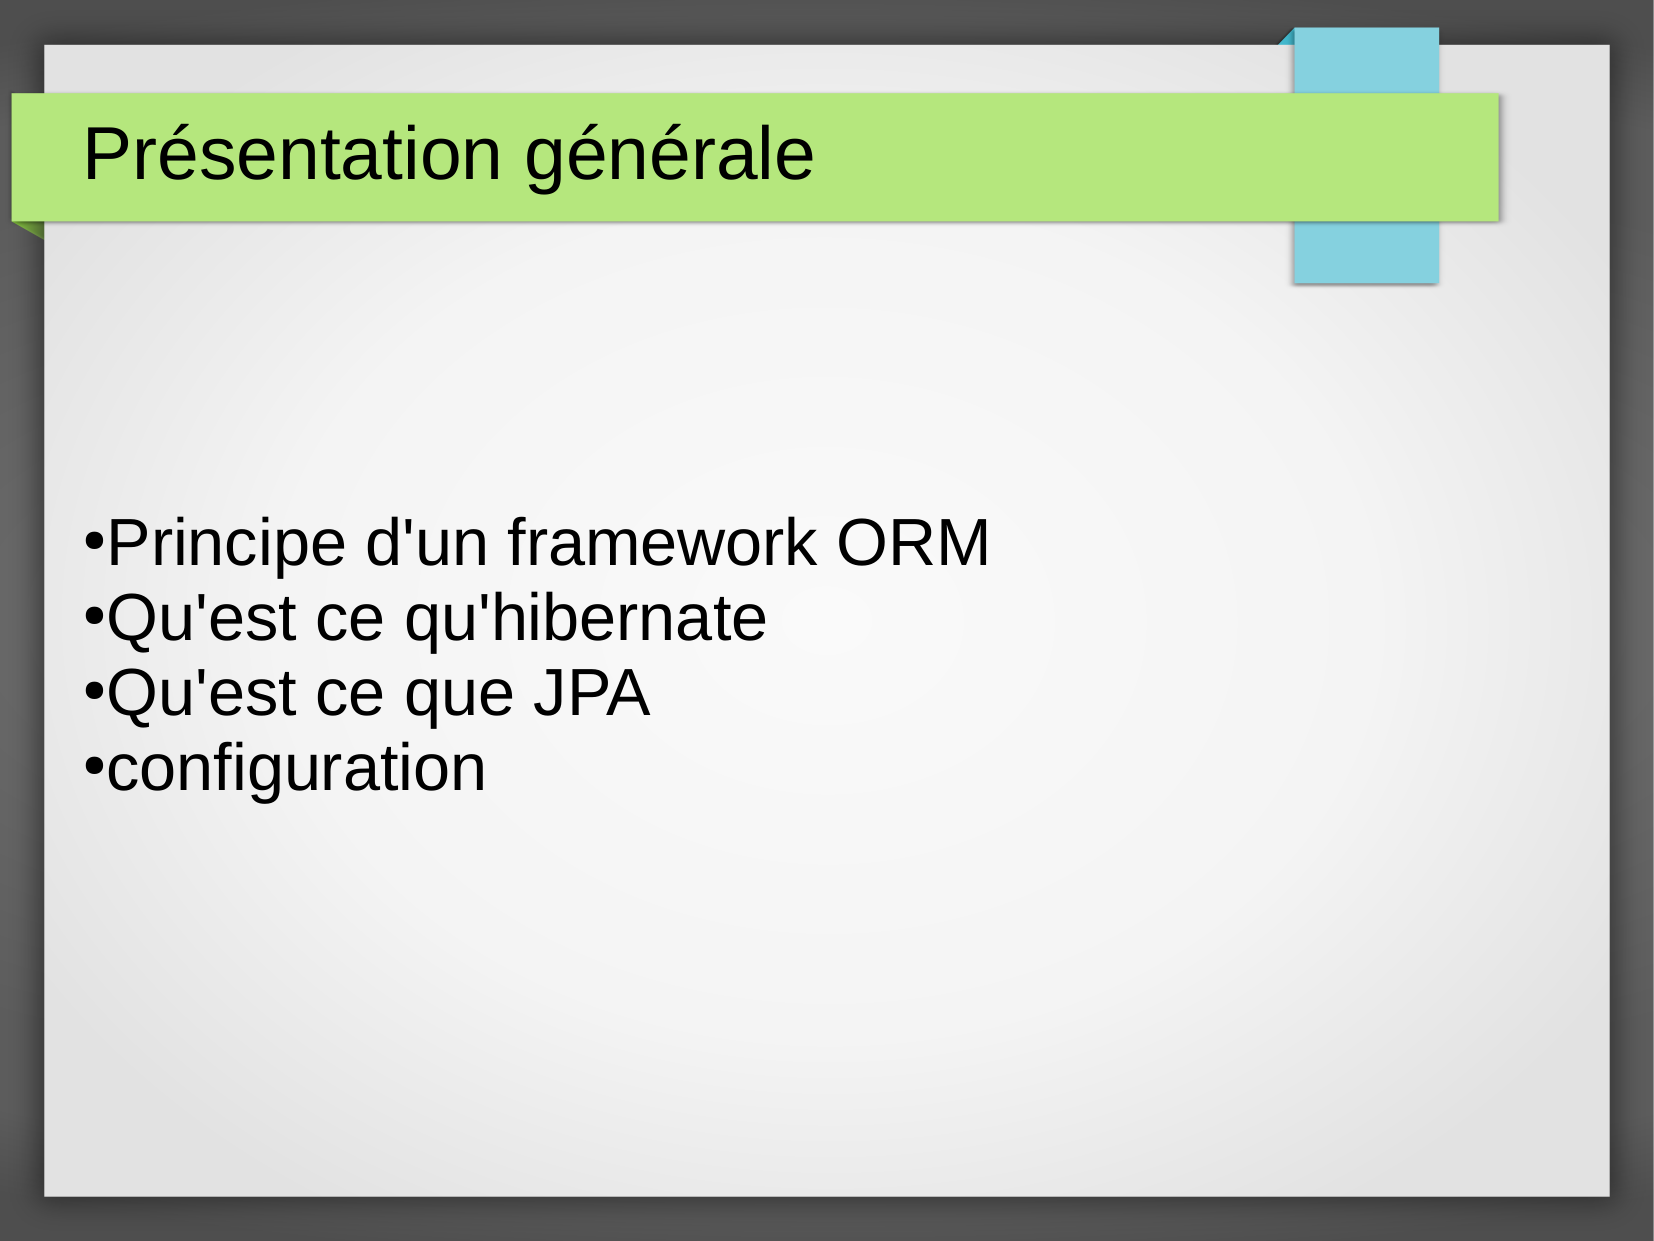

# Présentation générale
Principe d'un framework ORM
Qu'est ce qu'hibernate
Qu'est ce que JPA
configuration